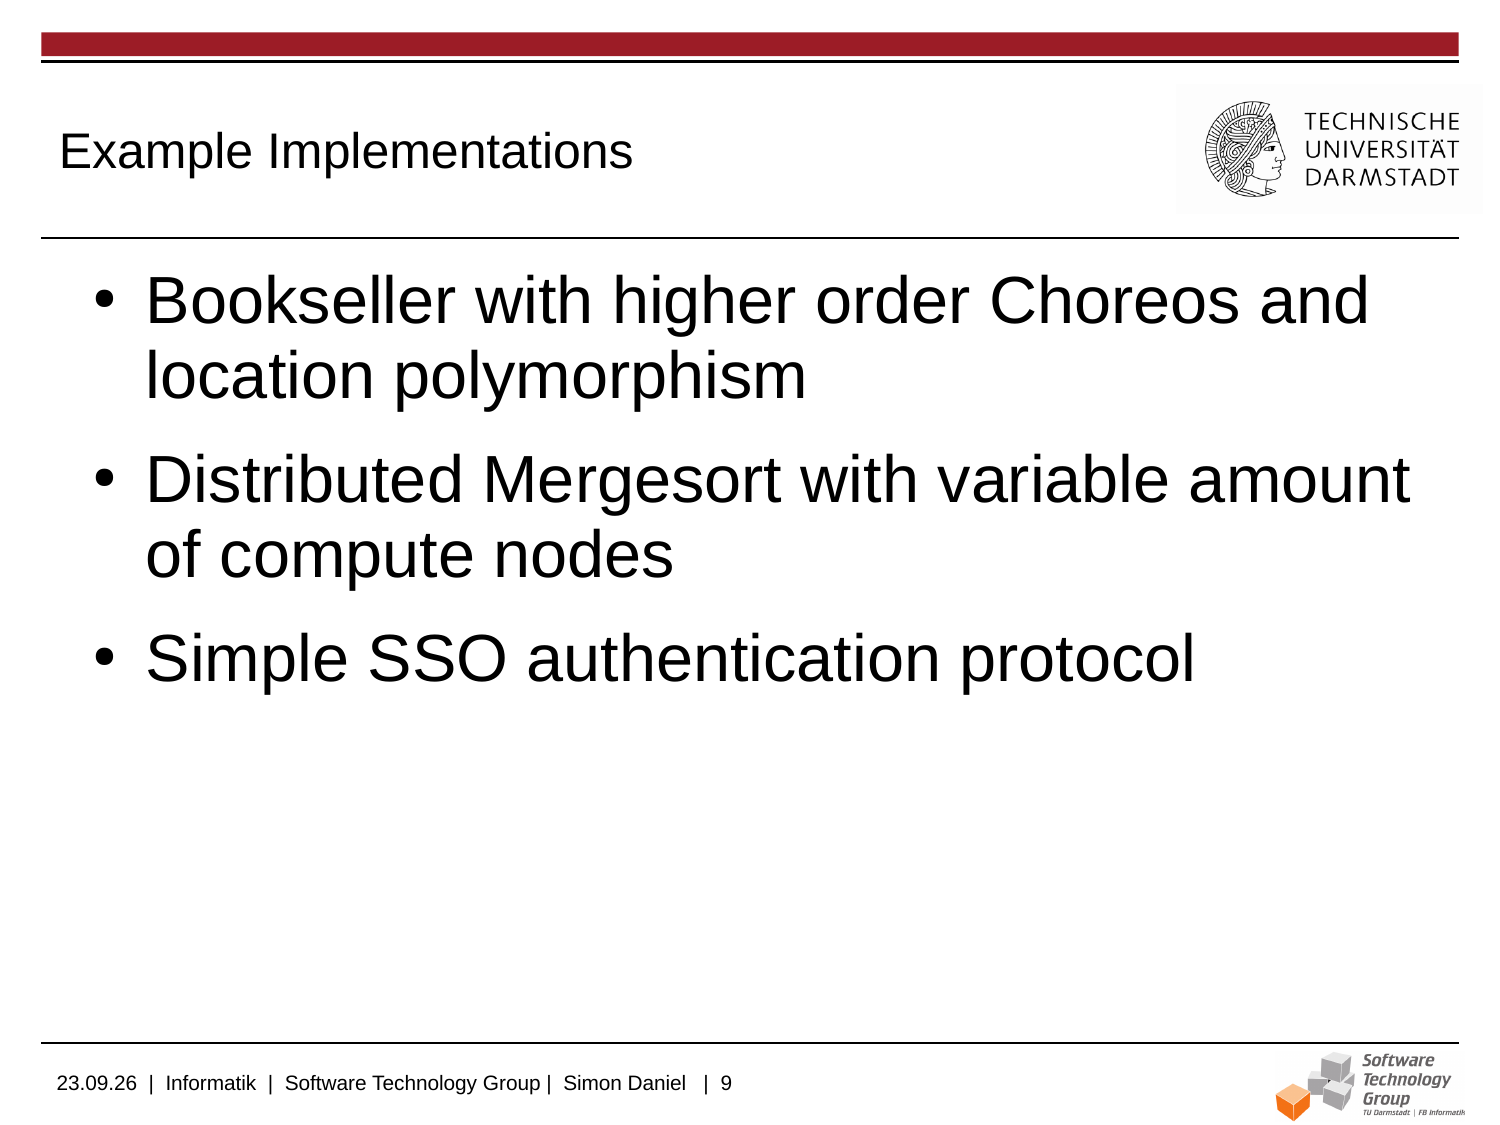

# Example Implementations
Bookseller with higher order Choreos and location polymorphism
Distributed Mergesort with variable amount of compute nodes
Simple SSO authentication protocol